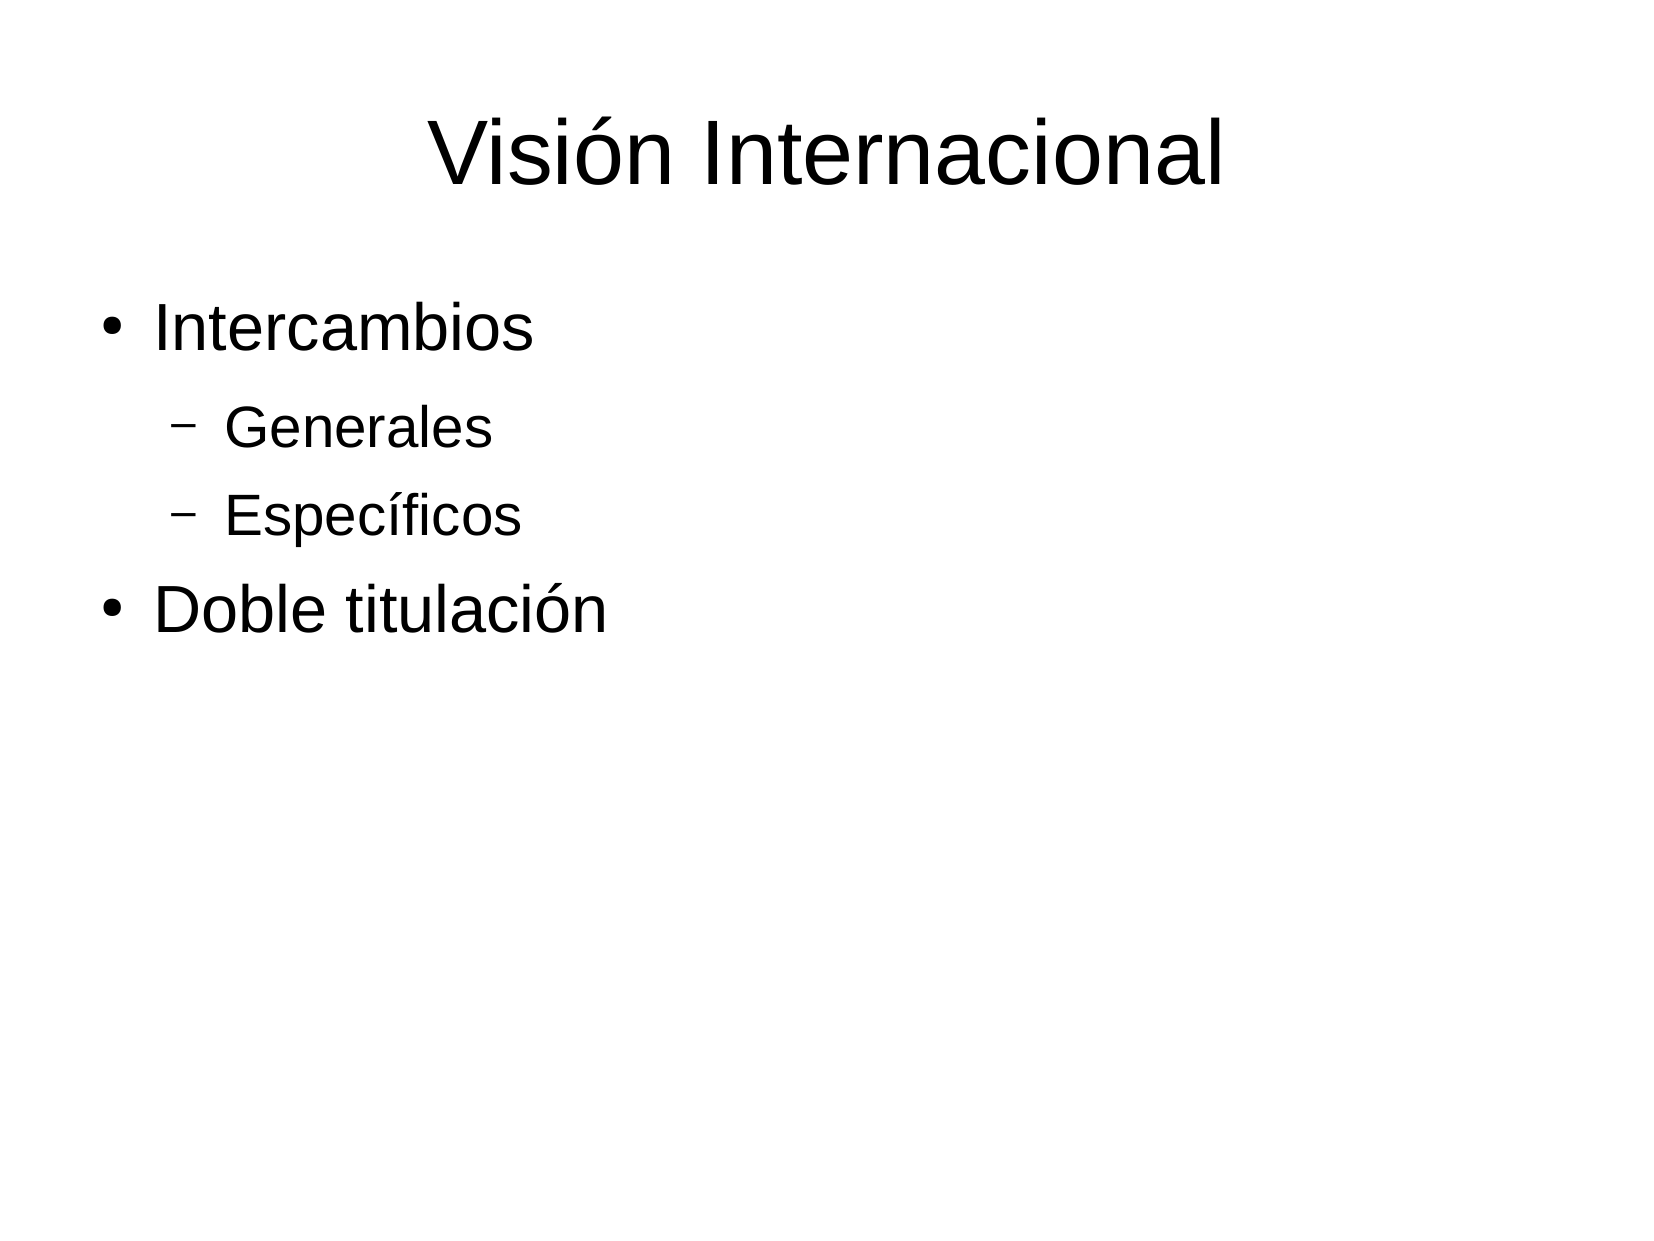

# Visión Internacional
Intercambios
Generales
Específicos
Doble titulación